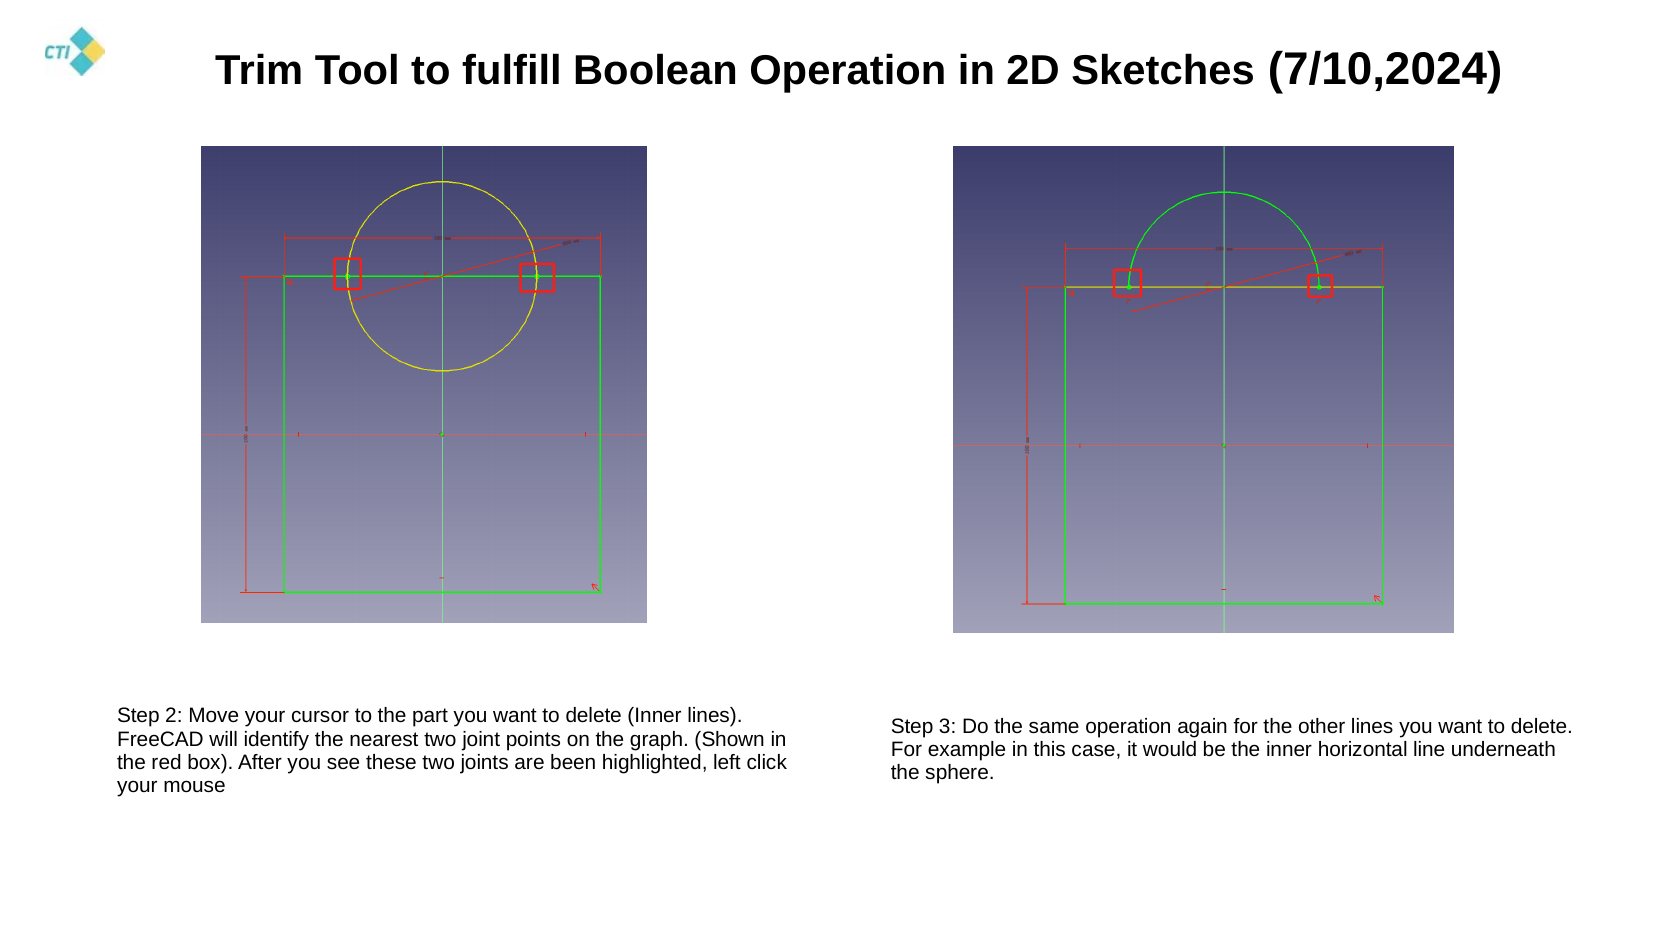

# Trim Tool to fulfill Boolean Operation in 2D Sketches (7/10,2024)
New
New
Step 2: Move your cursor to the part you want to delete (Inner lines). FreeCAD will identify the nearest two joint points on the graph. (Shown in the red box). After you see these two joints are been highlighted, left click your mouse
Step 3: Do the same operation again for the other lines you want to delete. For example in this case, it would be the inner horizontal line underneath the sphere.